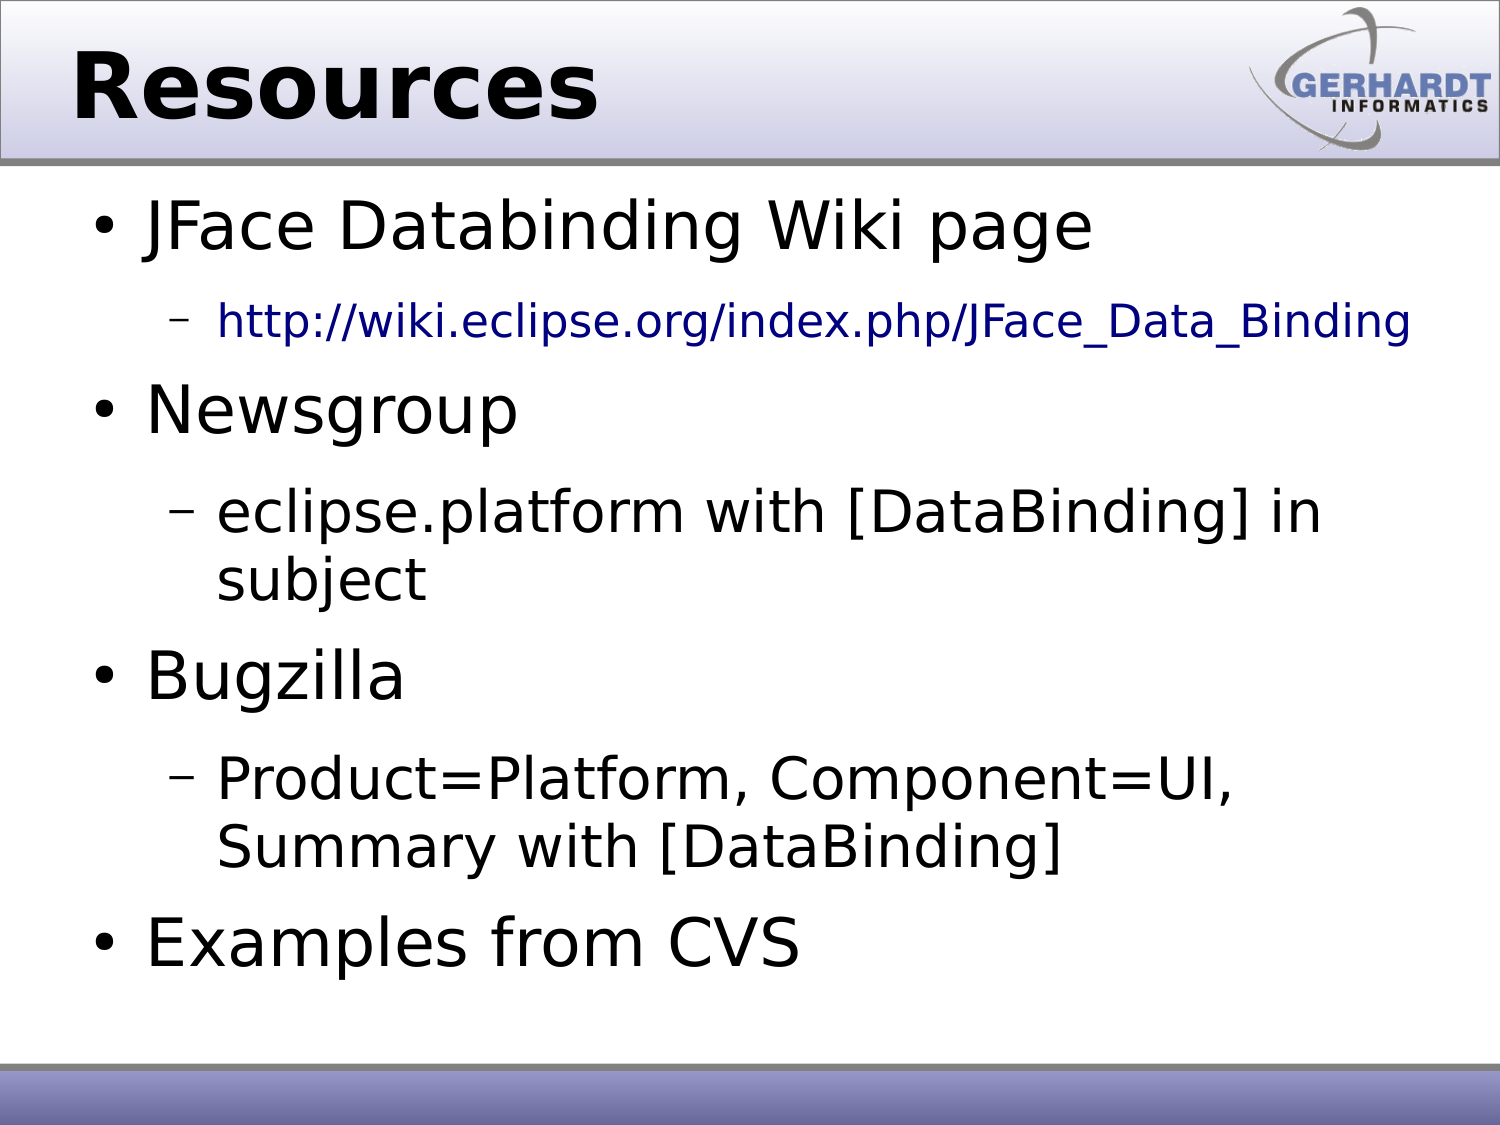

# Resources
JFace Databinding Wiki page
http://wiki.eclipse.org/index.php/JFace_Data_Binding
Newsgroup
eclipse.platform with [DataBinding] in subject
Bugzilla
Product=Platform, Component=UI, Summary with [DataBinding]
Examples from CVS